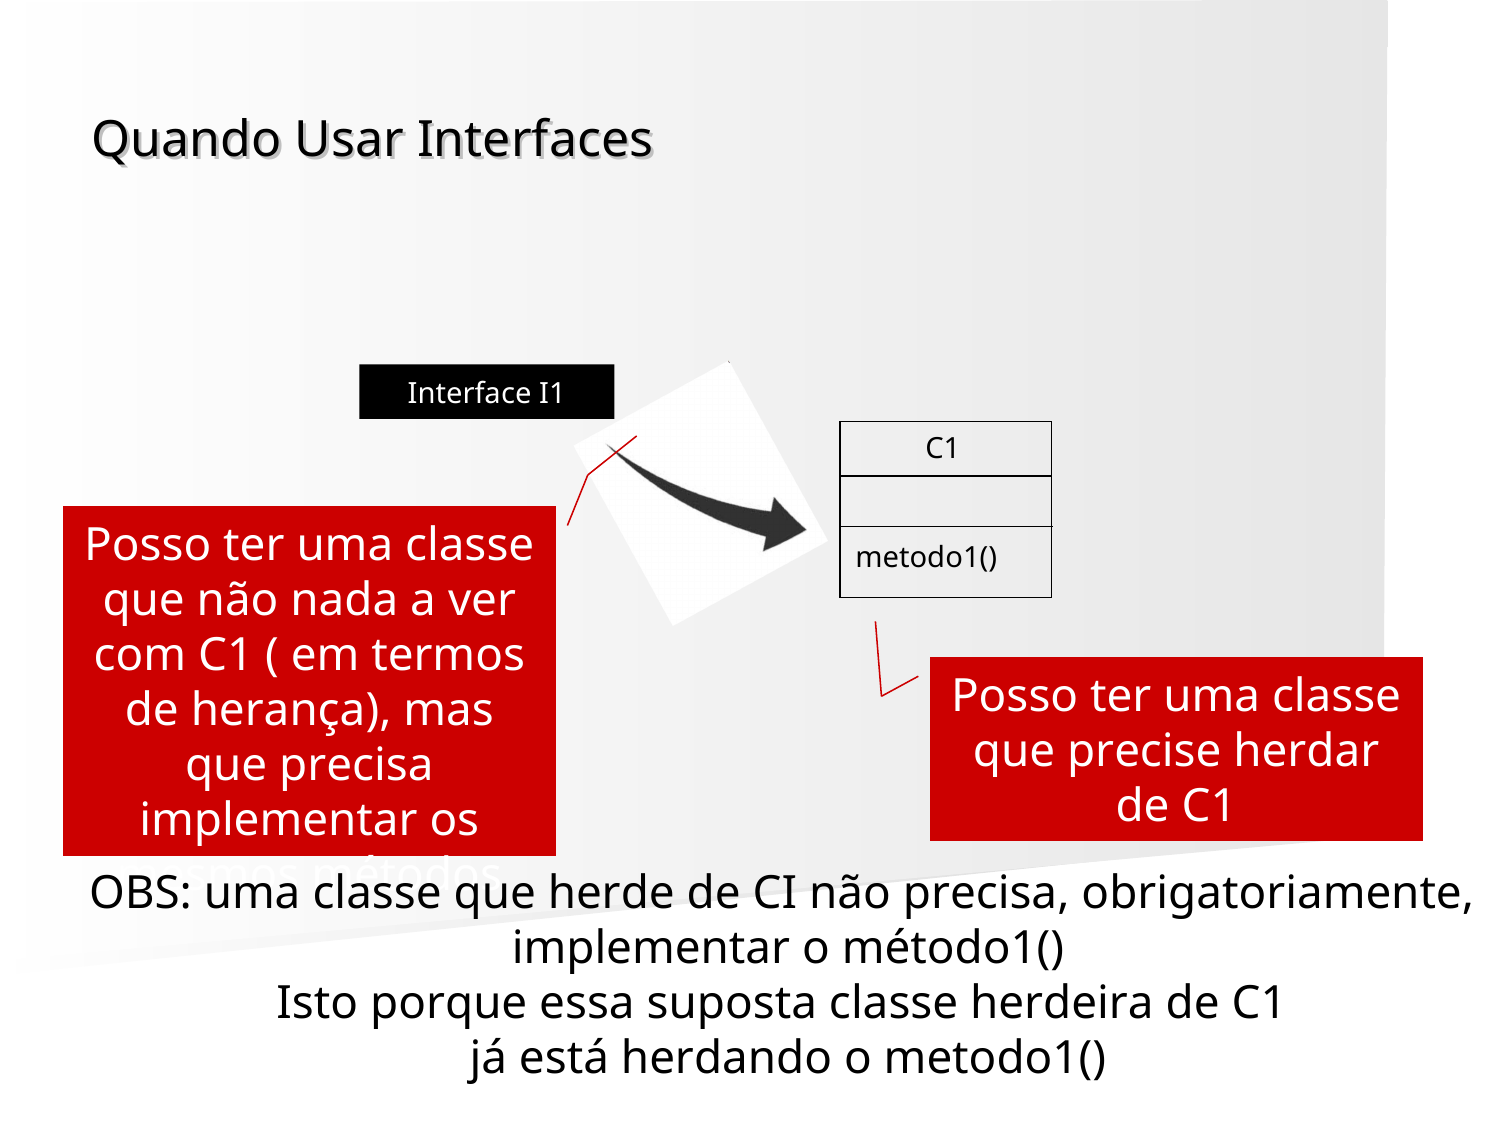

# Quando Usar Interfaces
Interface I1
C1
Posso ter uma classe que não nada a ver com C1 ( em termos de herança), mas que precisa implementar os mesmos métodos
metodo1()
Posso ter uma classe que precise herdar de C1
OBS: uma classe que herde de CI não precisa, obrigatoriamente,
implementar o método1()
Isto porque essa suposta classe herdeira de C1
já está herdando o metodo1()